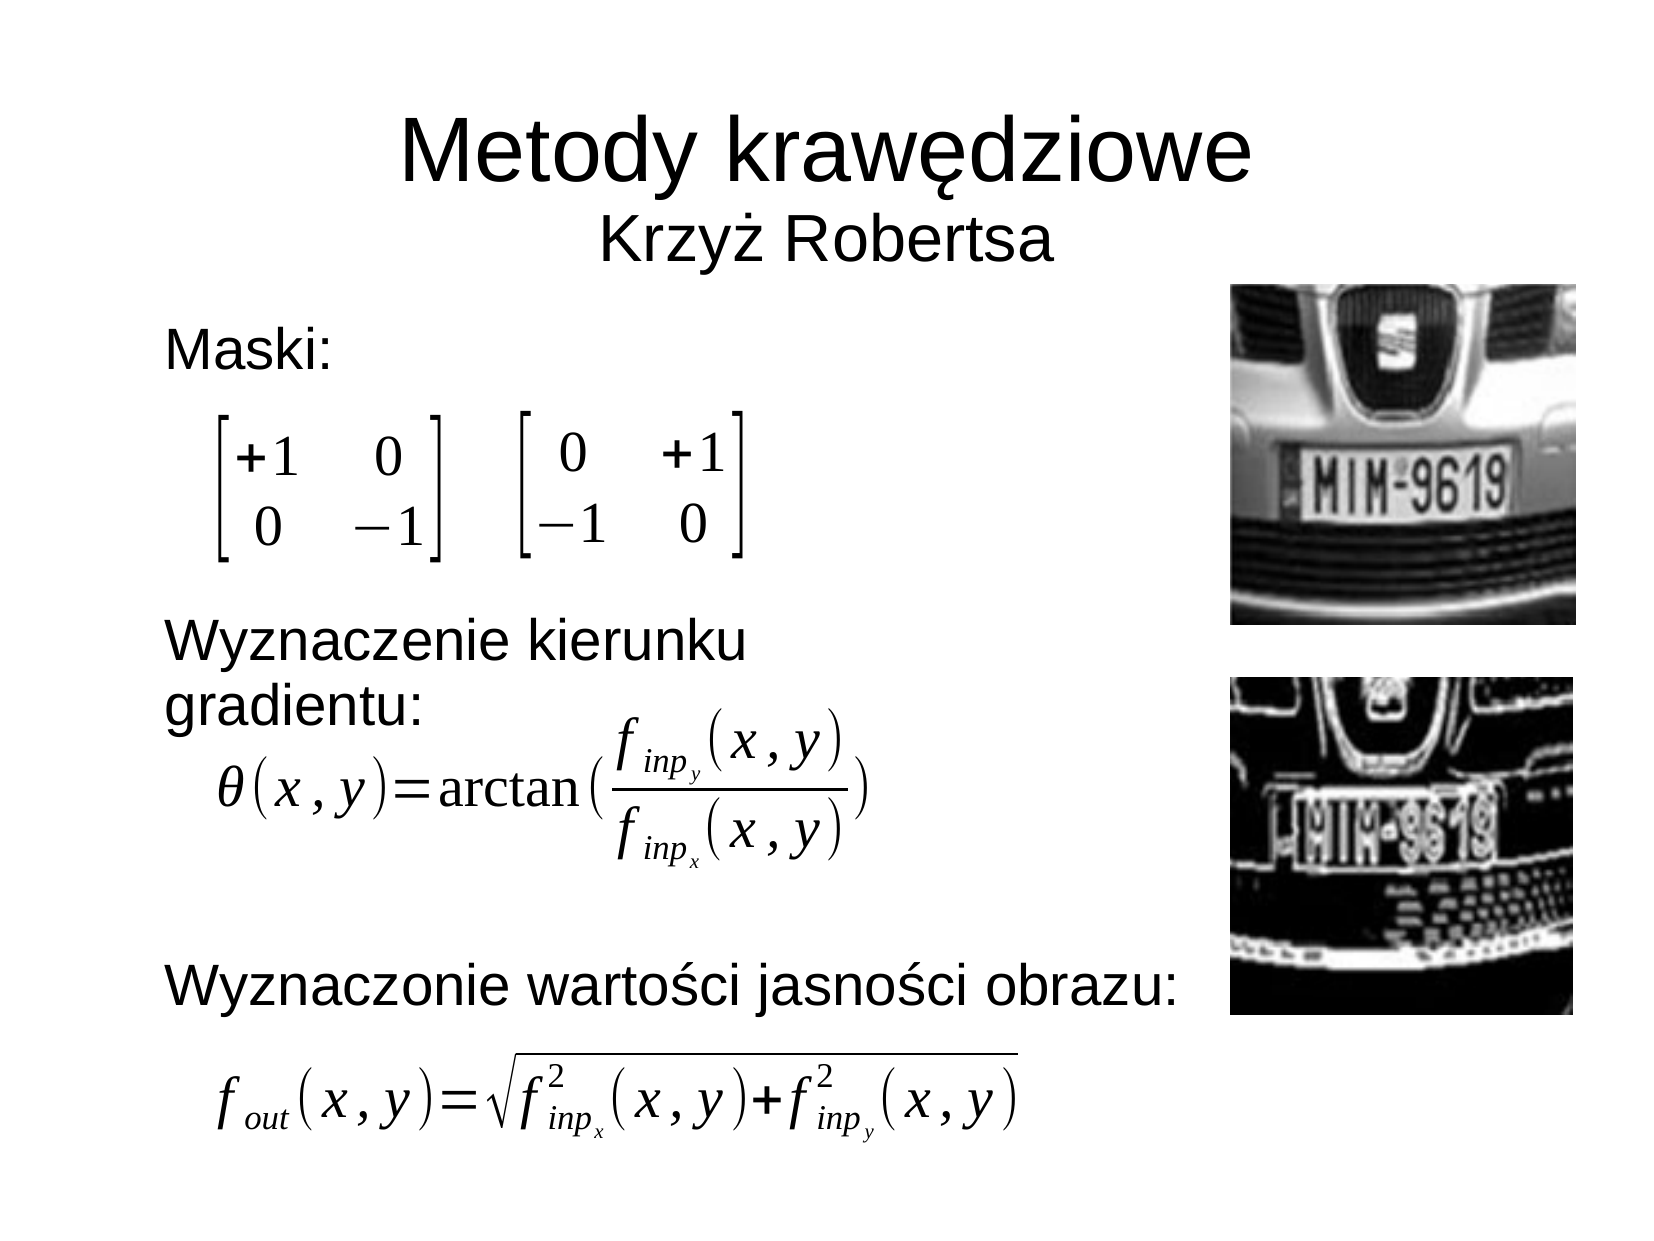

# Metody krawędziowe Krzyż Robertsa
Maski:
Wyznaczenie kierunku gradientu:
Wyznaczonie wartości jasności obrazu: